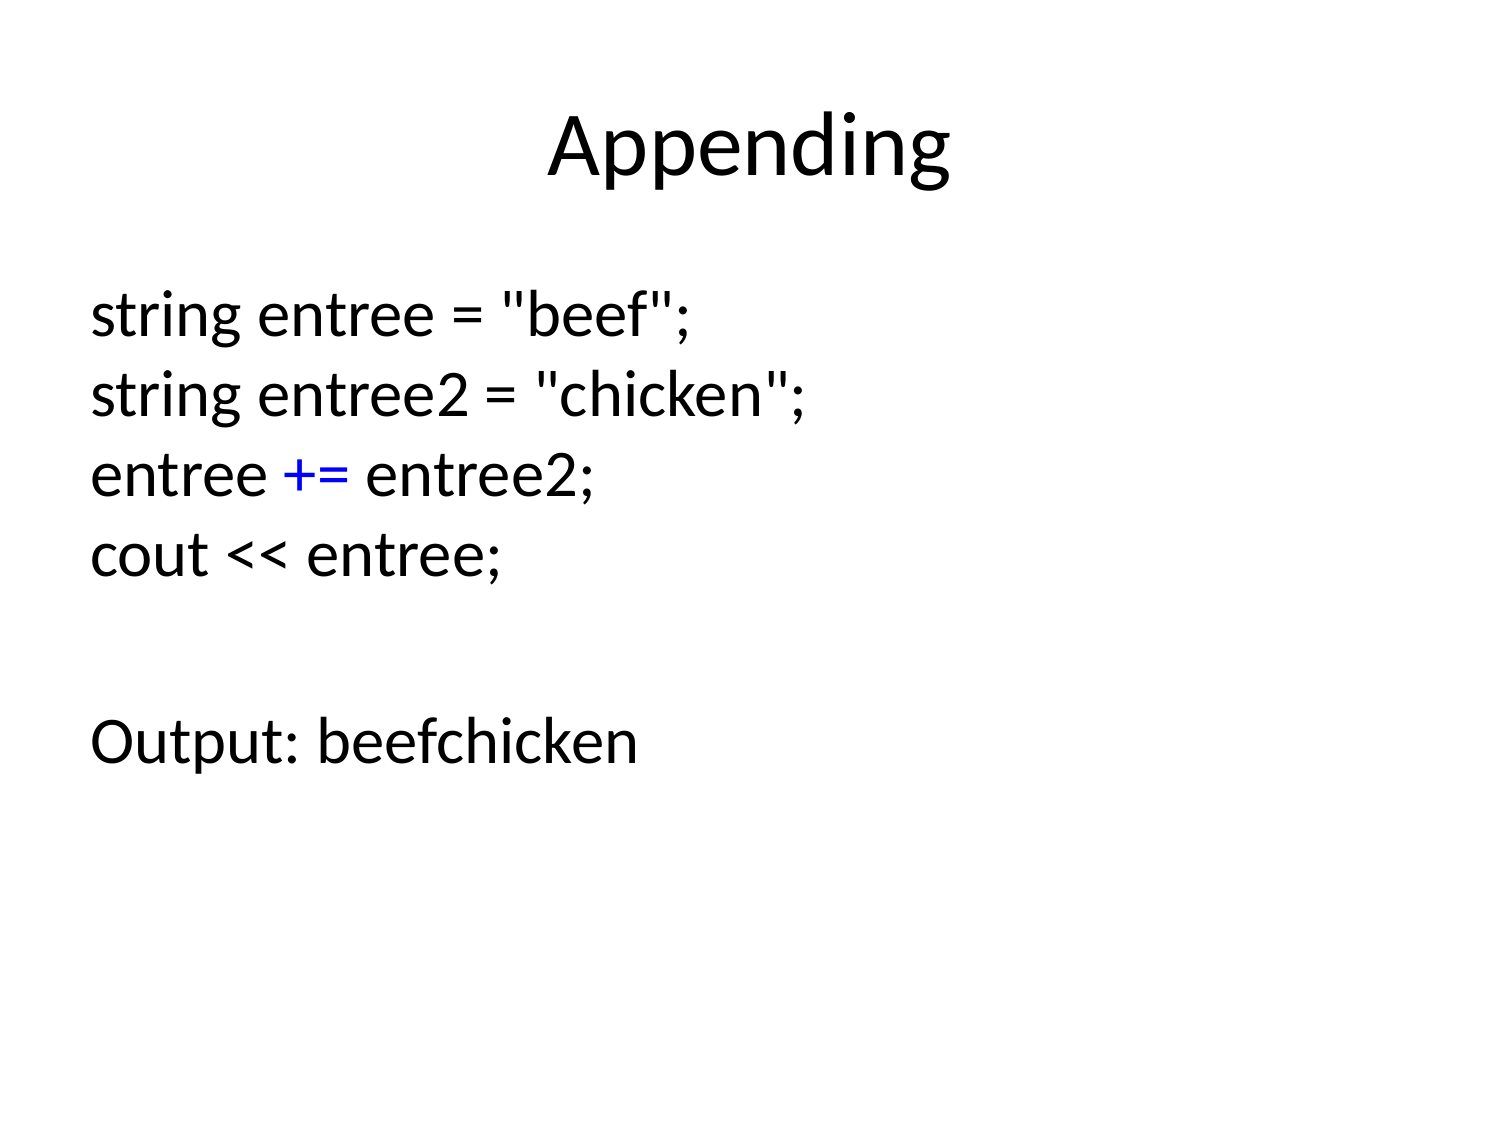

# Appending
string entree = "beef";
string entree2 = "chicken";
entree += entree2;
cout << entree;
Output: beefchicken